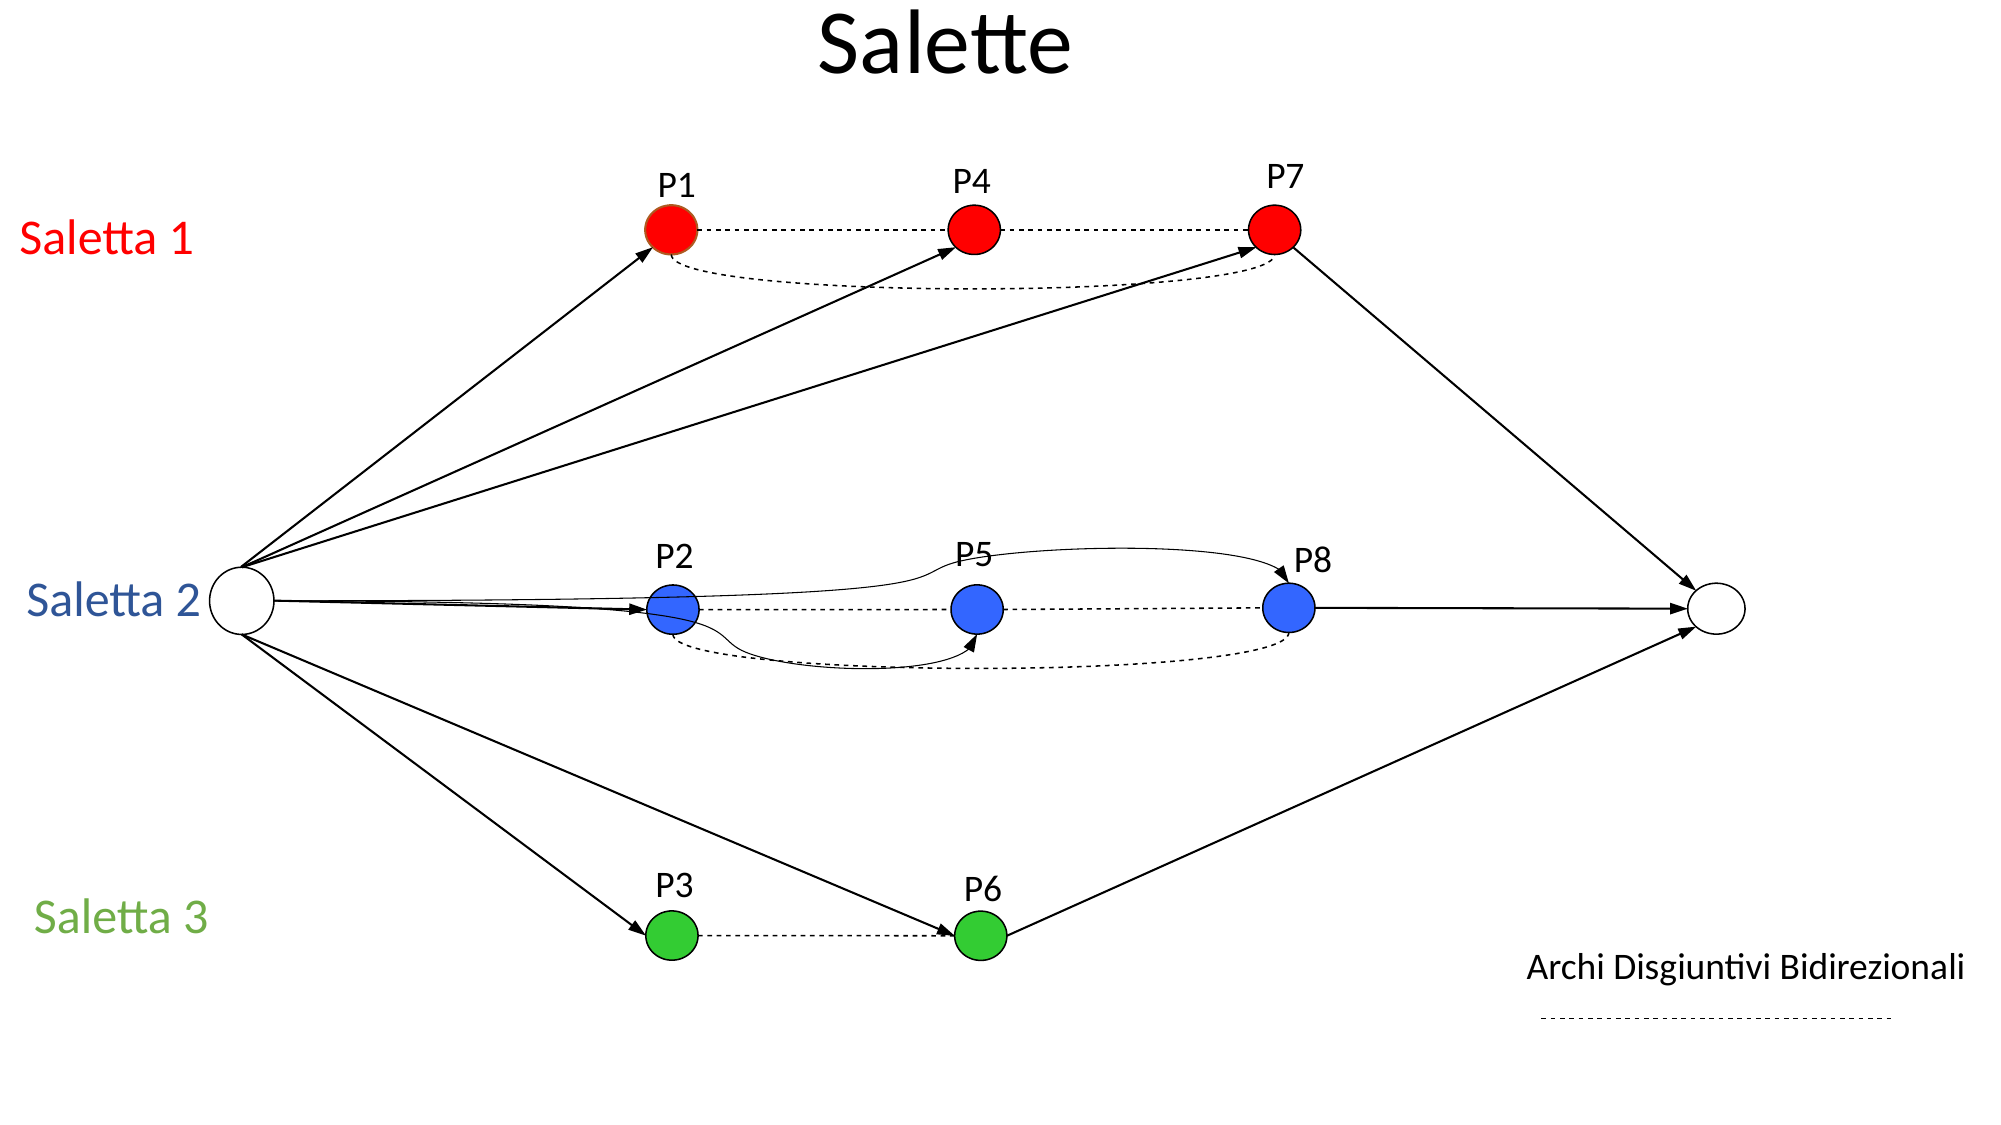

Salette
P7
P4
P1
Saletta 1
P5
P2
P8
Saletta 2
P3
P6
Saletta 3
Archi Disgiuntivi Bidirezionali